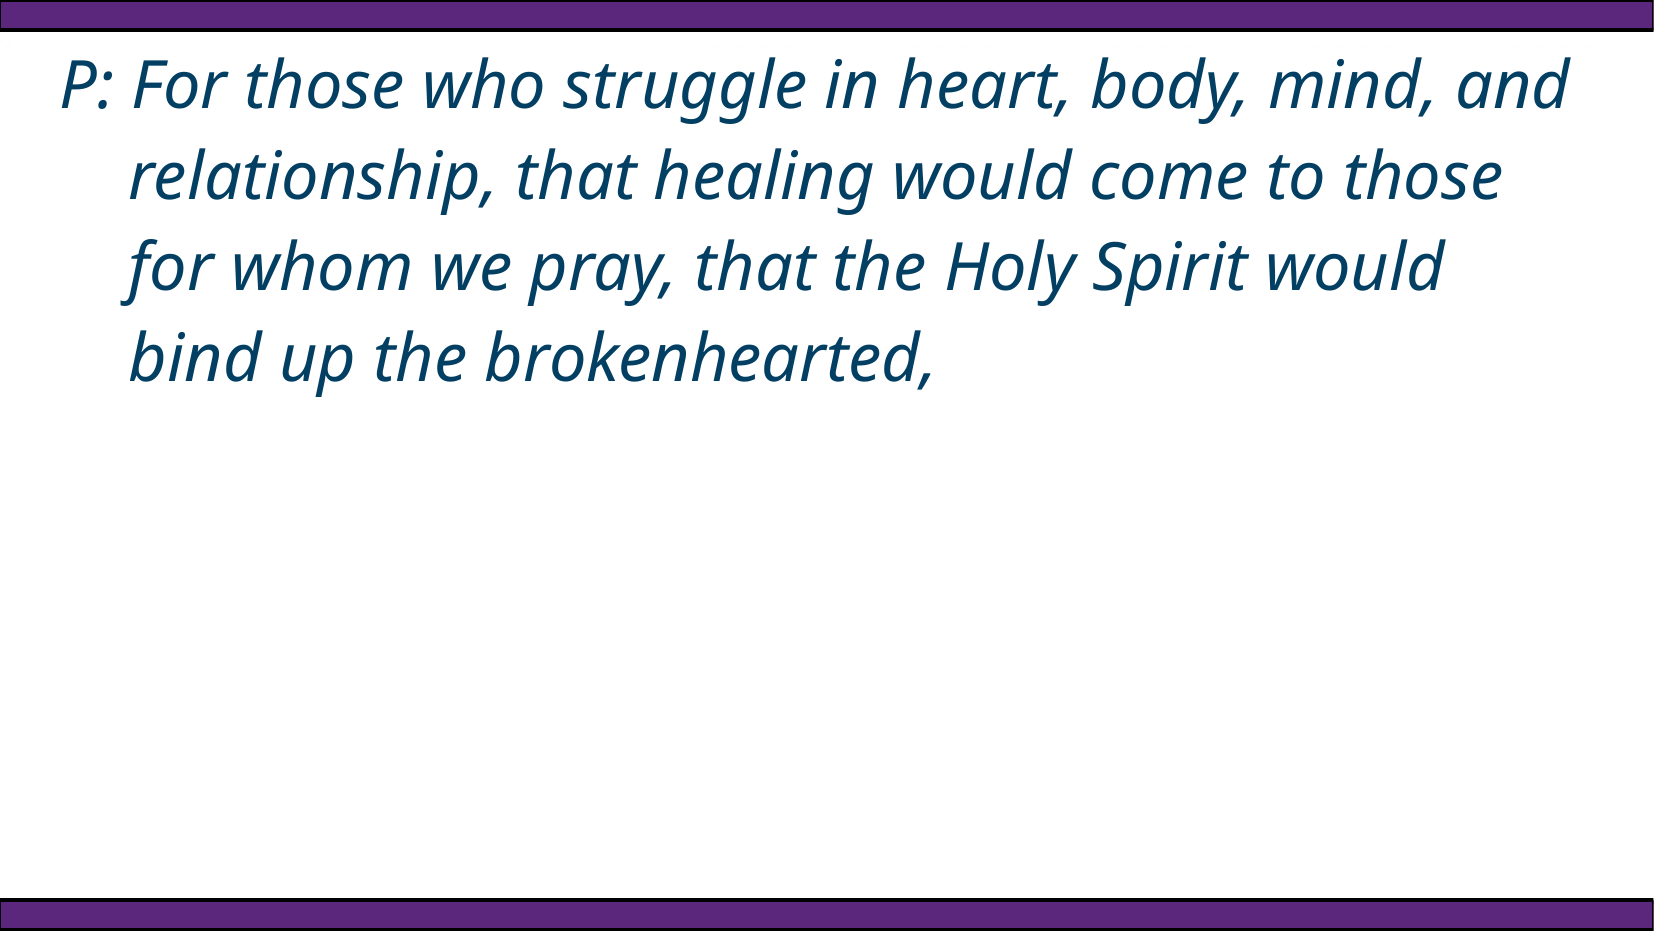

P: For those who struggle in heart, body, mind, and
 relationship, that healing would come to those
 for whom we pray, that the Holy Spirit would
 bind up the brokenhearted,